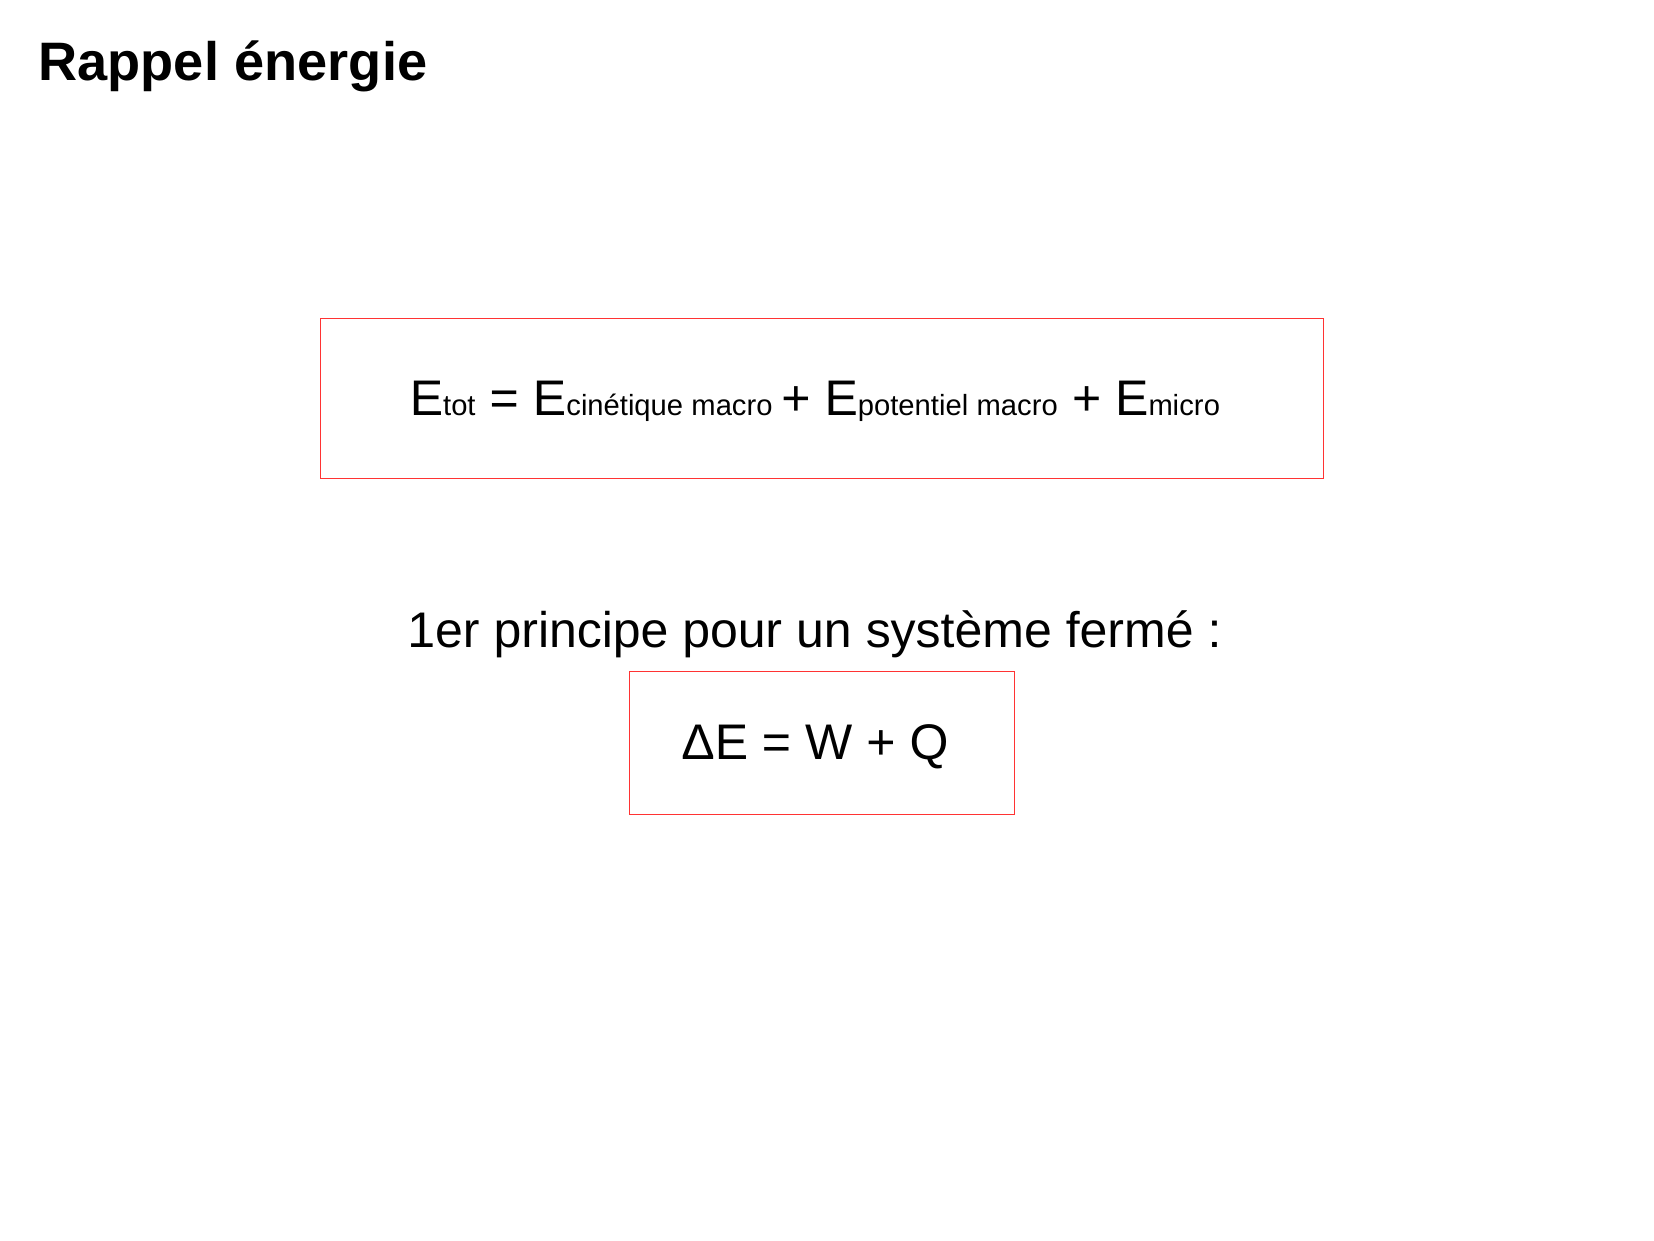

Rappel énergie
Etot = Ecinétique macro + Epotentiel macro + Emicro
1er principe pour un système fermé :
ΔE = W + Q